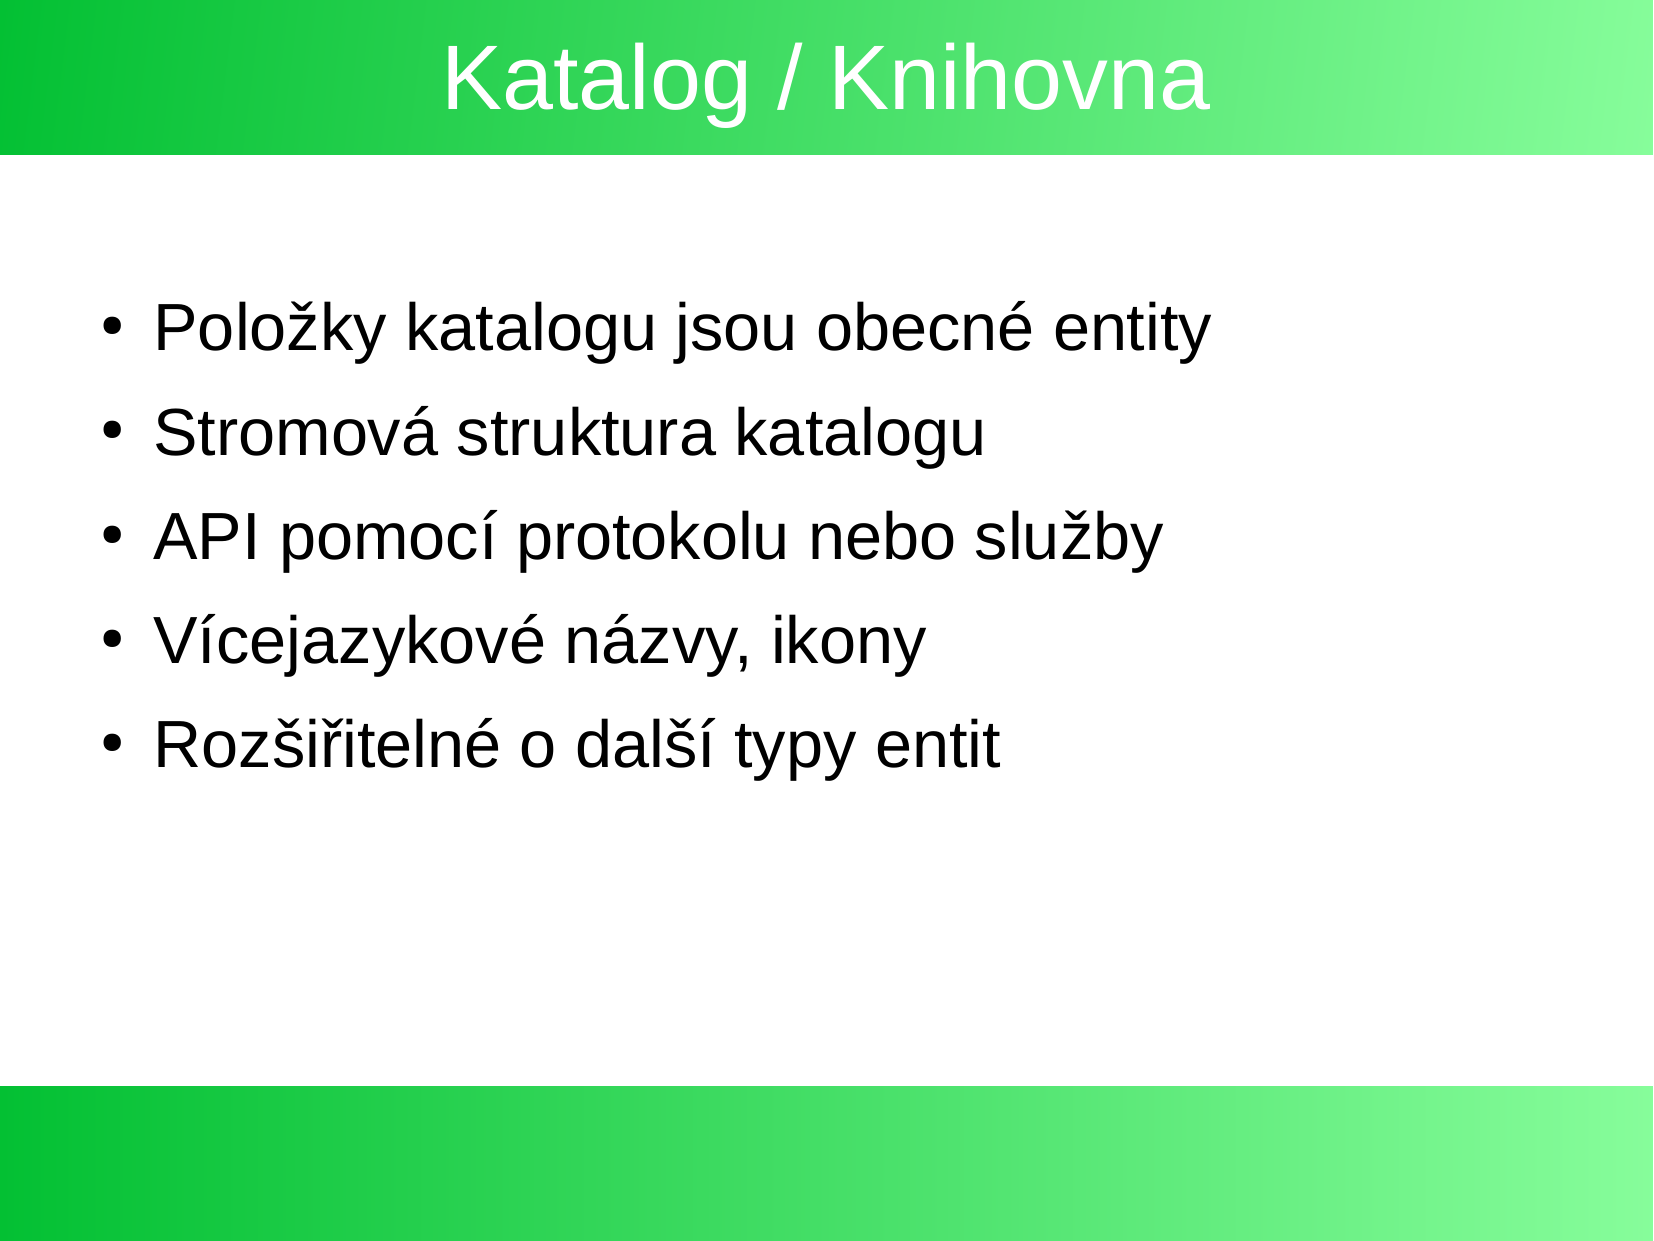

# Katalog / Knihovna
Položky katalogu jsou obecné entity
Stromová struktura katalogu
API pomocí protokolu nebo služby
Vícejazykové názvy, ikony
Rozšiřitelné o další typy entit